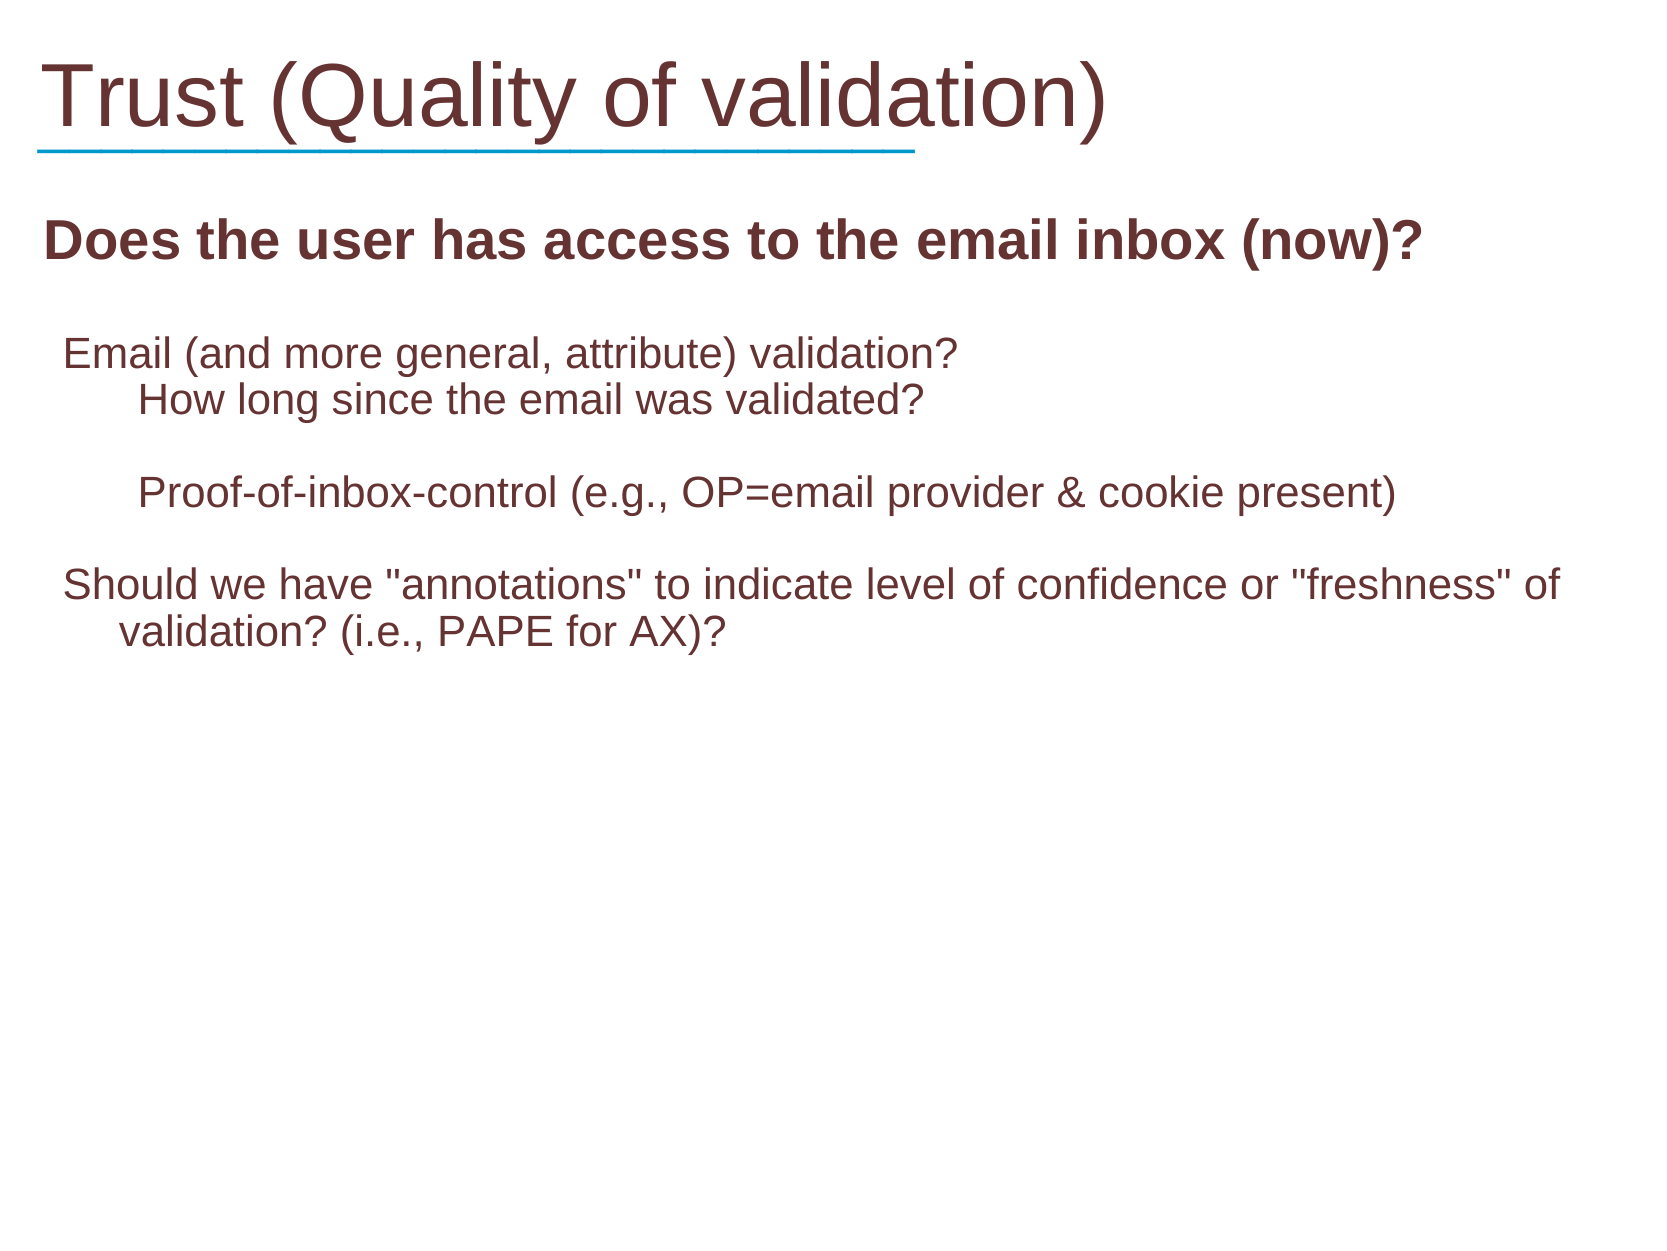

# Trust (Quality of validation)
____________________________
Does the user has access to the email inbox (now)?
Email (and more general, attribute) validation?
How long since the email was validated?
Proof-of-inbox-control (e.g., OP=email provider & cookie present)
Should we have "annotations" to indicate level of confidence or "freshness" of validation? (i.e., PAPE for AX)?